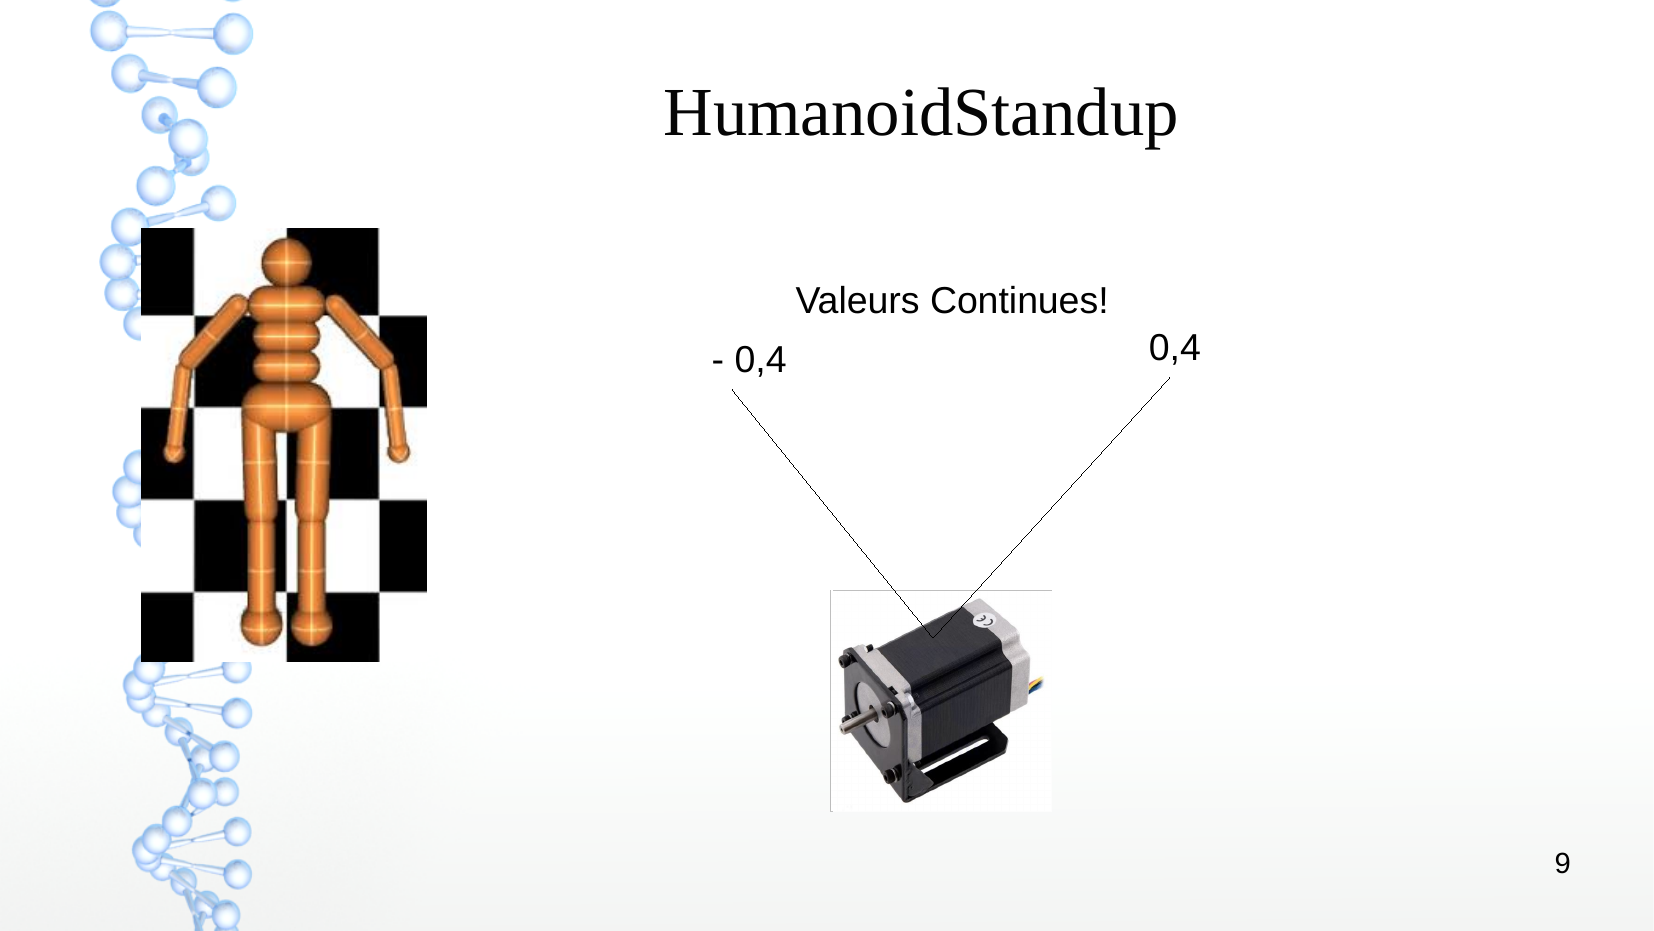

# HumanoidStandup
Valeurs Continues!
 0,4
- 0,4
9